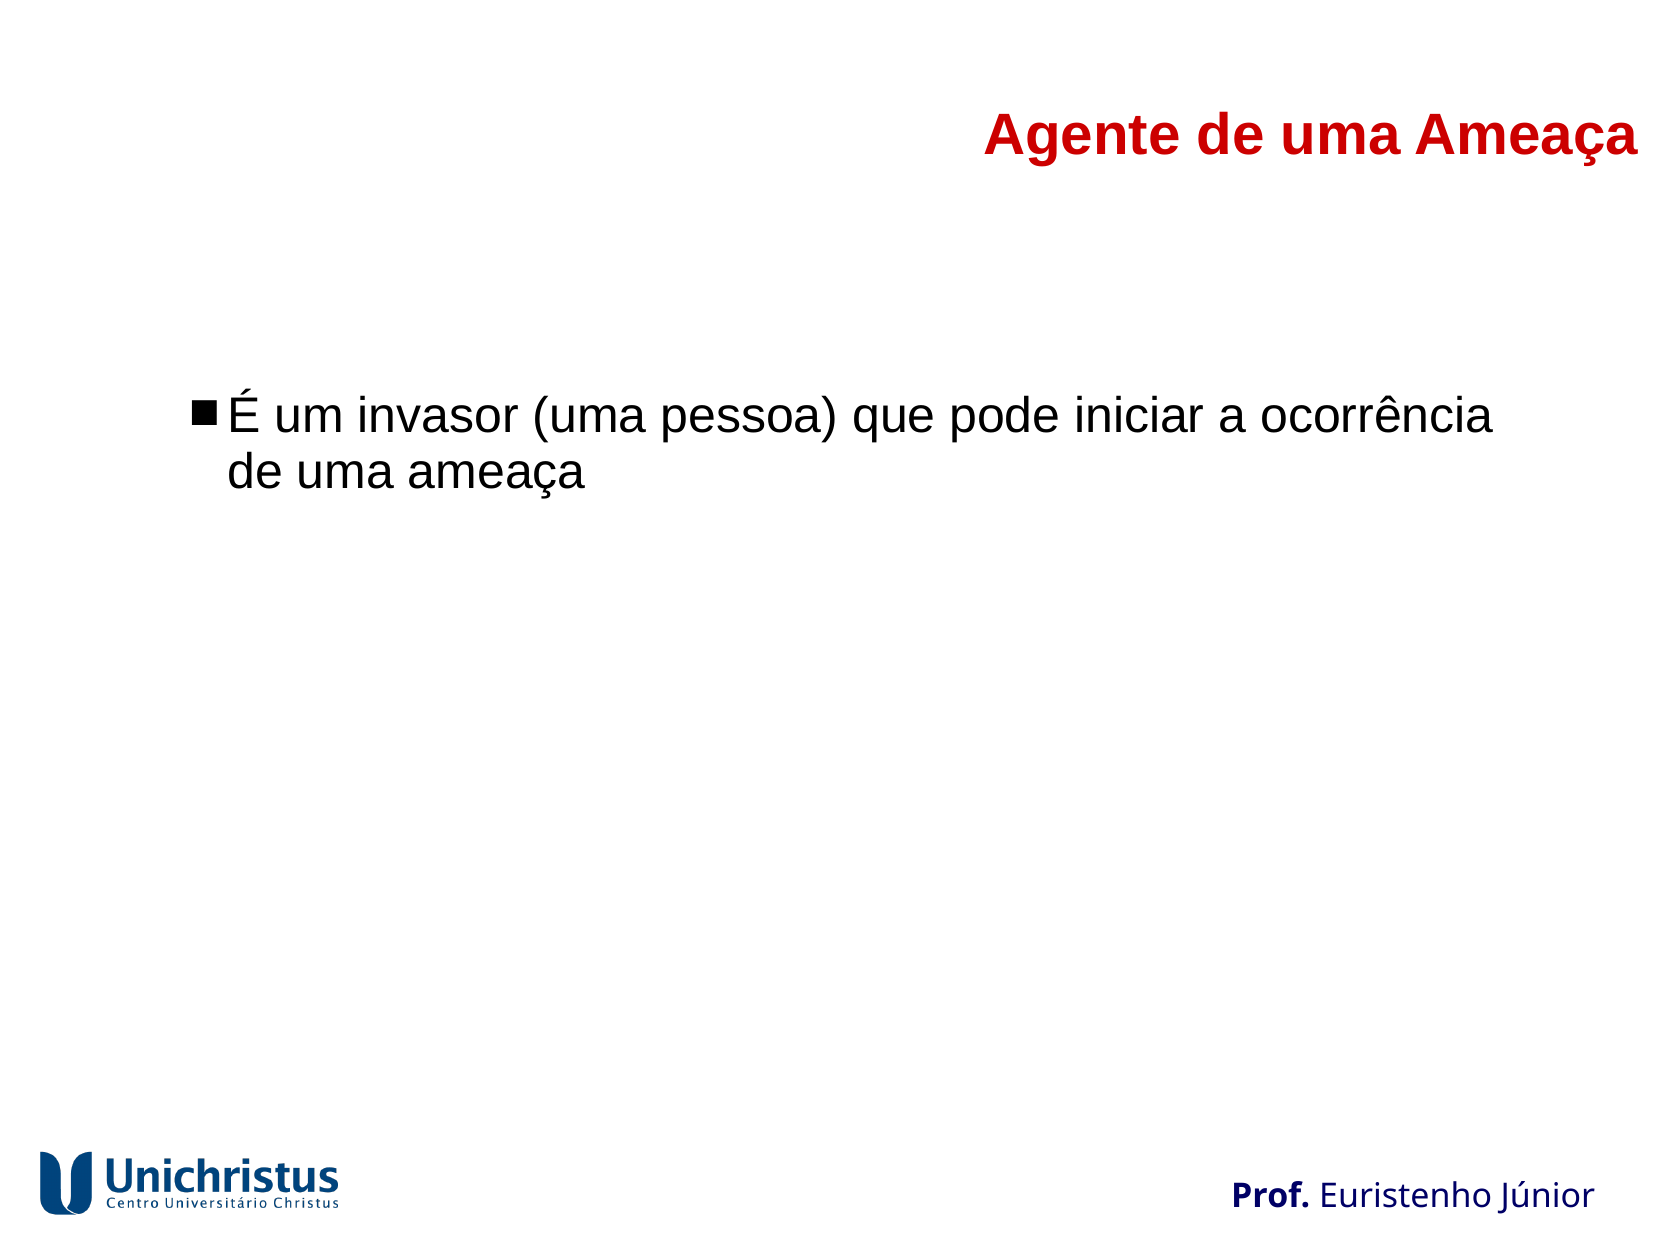

Agente de uma Ameaça
É um invasor (uma pessoa) que pode iniciar a ocorrência de uma ameaça
Prof. Euristenho Júnior